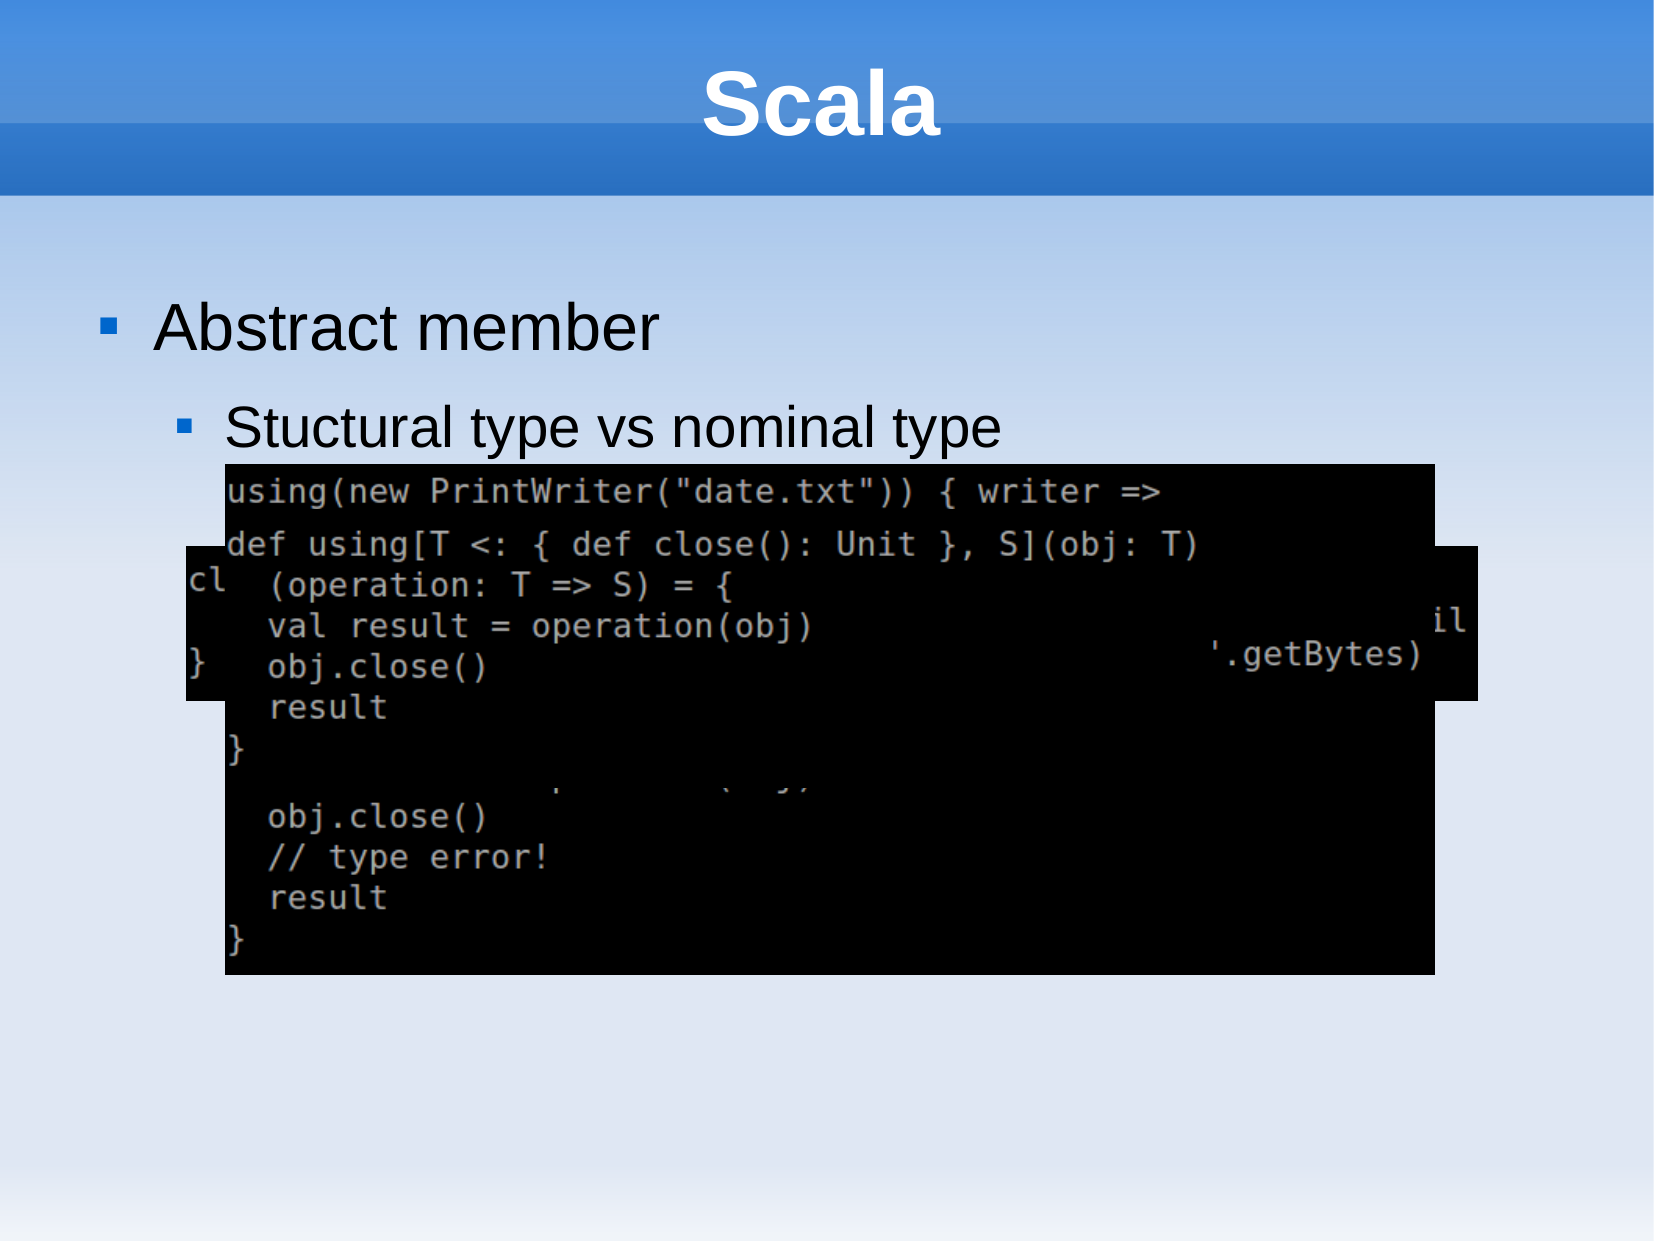

# Scala
Abstract member
Stuctural type vs nominal type